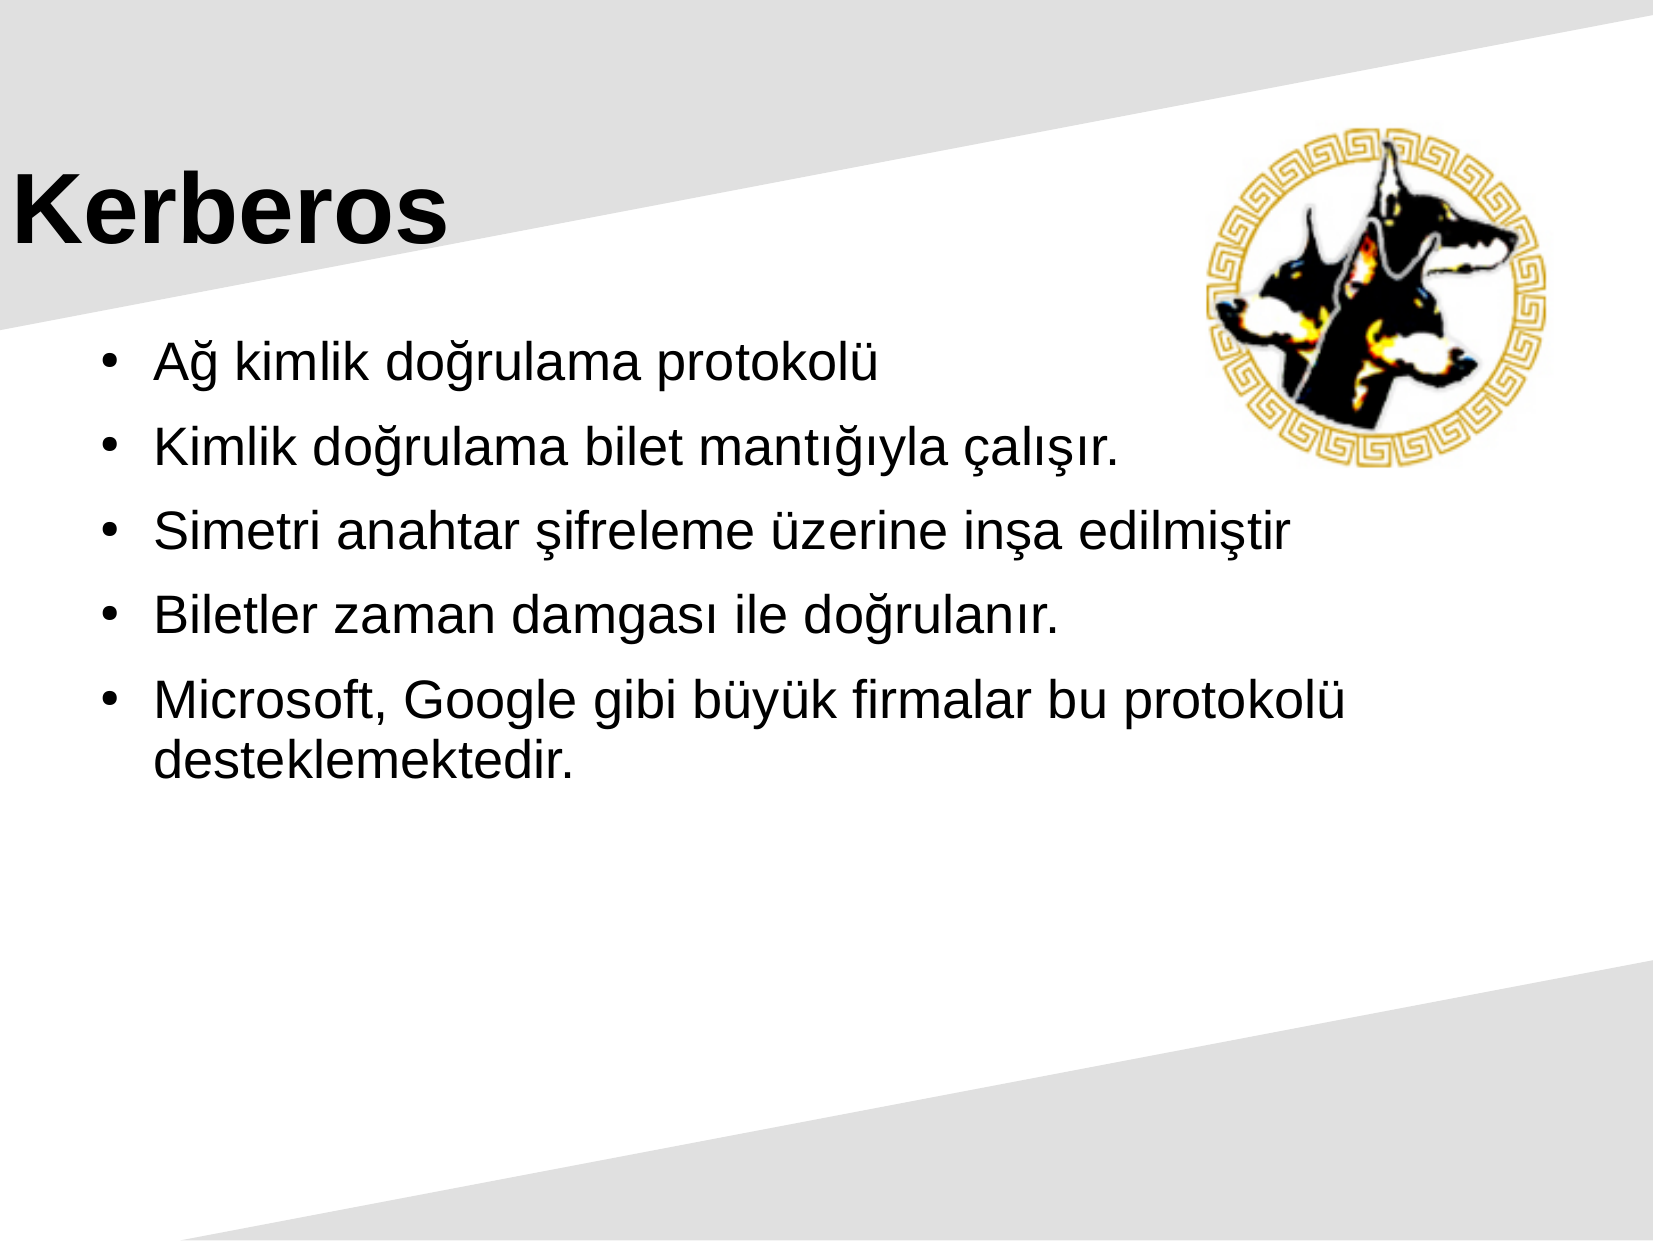

# Kerberos
Ağ kimlik doğrulama protokolü
Kimlik doğrulama bilet mantığıyla çalışır.
Simetri anahtar şifreleme üzerine inşa edilmiştir
Biletler zaman damgası ile doğrulanır.
Microsoft, Google gibi büyük firmalar bu protokolü desteklemektedir.